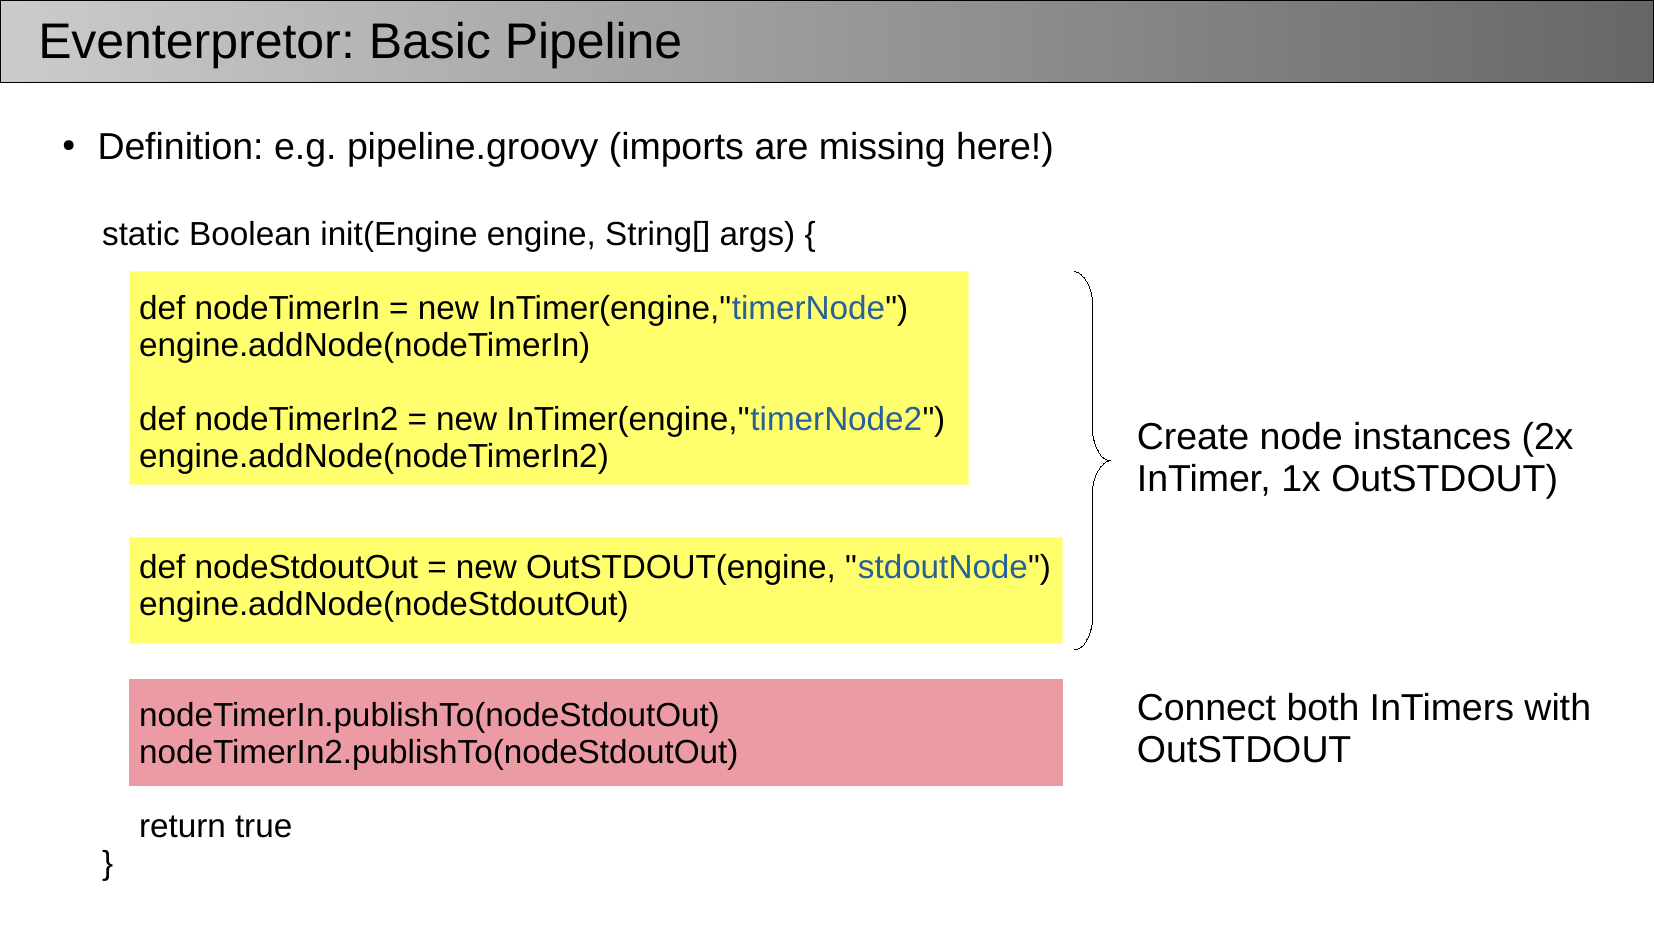

Eventerpretor: Basic Pipeline
Definition: e.g. pipeline.groovy (imports are missing here!)
static Boolean init(Engine engine, String[] args) {
 def nodeTimerIn = new InTimer(engine,"timerNode")
 engine.addNode(nodeTimerIn)
 def nodeTimerIn2 = new InTimer(engine,"timerNode2")
 engine.addNode(nodeTimerIn2)
 def nodeStdoutOut = new OutSTDOUT(engine, "stdoutNode")
 engine.addNode(nodeStdoutOut)
 nodeTimerIn.publishTo(nodeStdoutOut)
 nodeTimerIn2.publishTo(nodeStdoutOut)
 return true
}
Create node instances (2x InTimer, 1x OutSTDOUT)
Connect both InTimers with OutSTDOUT